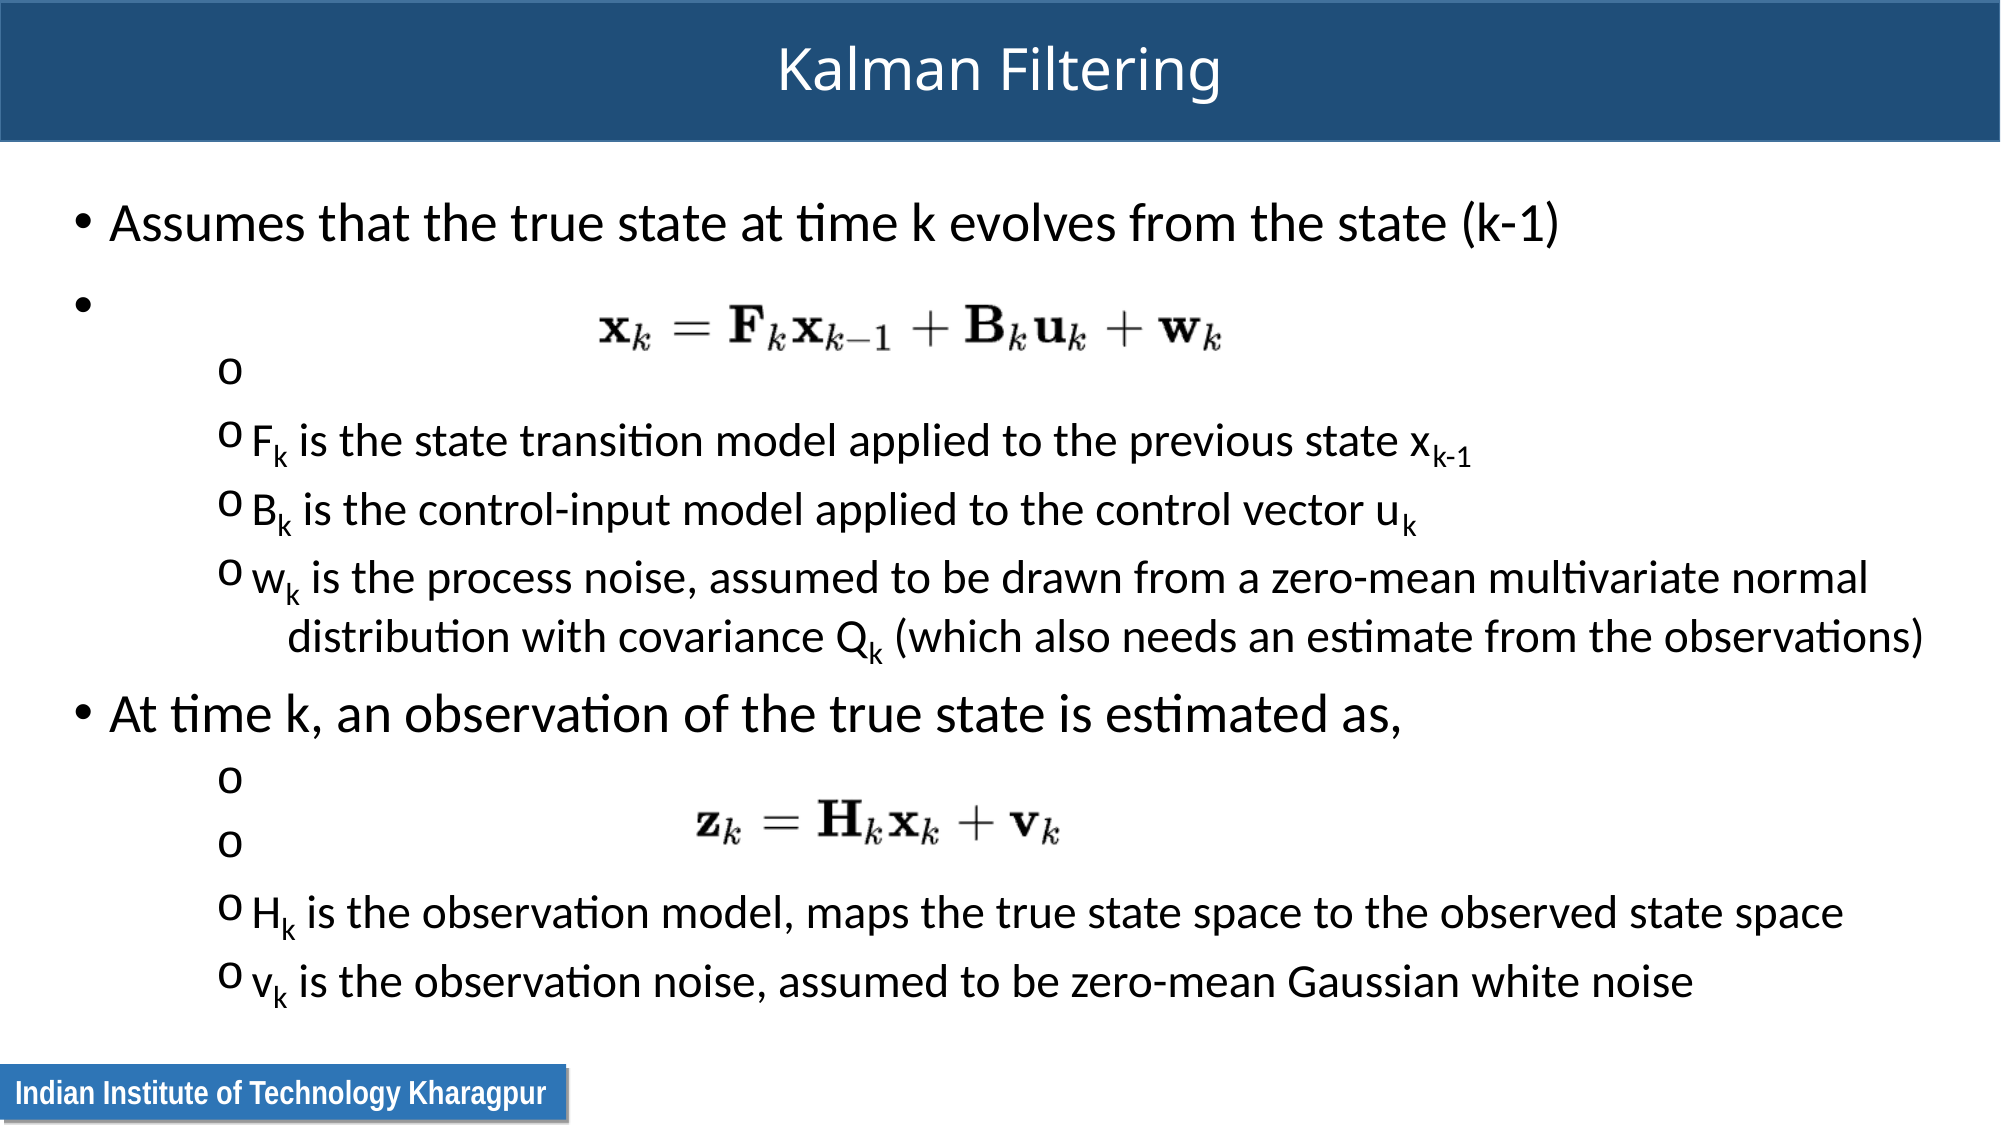

Kalman Filtering
# Assumes that the true state at time k evolves from the state (k-1)
Fk is the state transition model applied to the previous state xk-1
Bk is the control-input model applied to the control vector uk
wk is the process noise, assumed to be drawn from a zero-mean multivariate normal distribution with covariance Qk (which also needs an estimate from the observations)
At time k, an observation of the true state is estimated as,
Hk is the observation model, maps the true state space to the observed state space
vk is the observation noise, assumed to be zero-mean Gaussian white noise